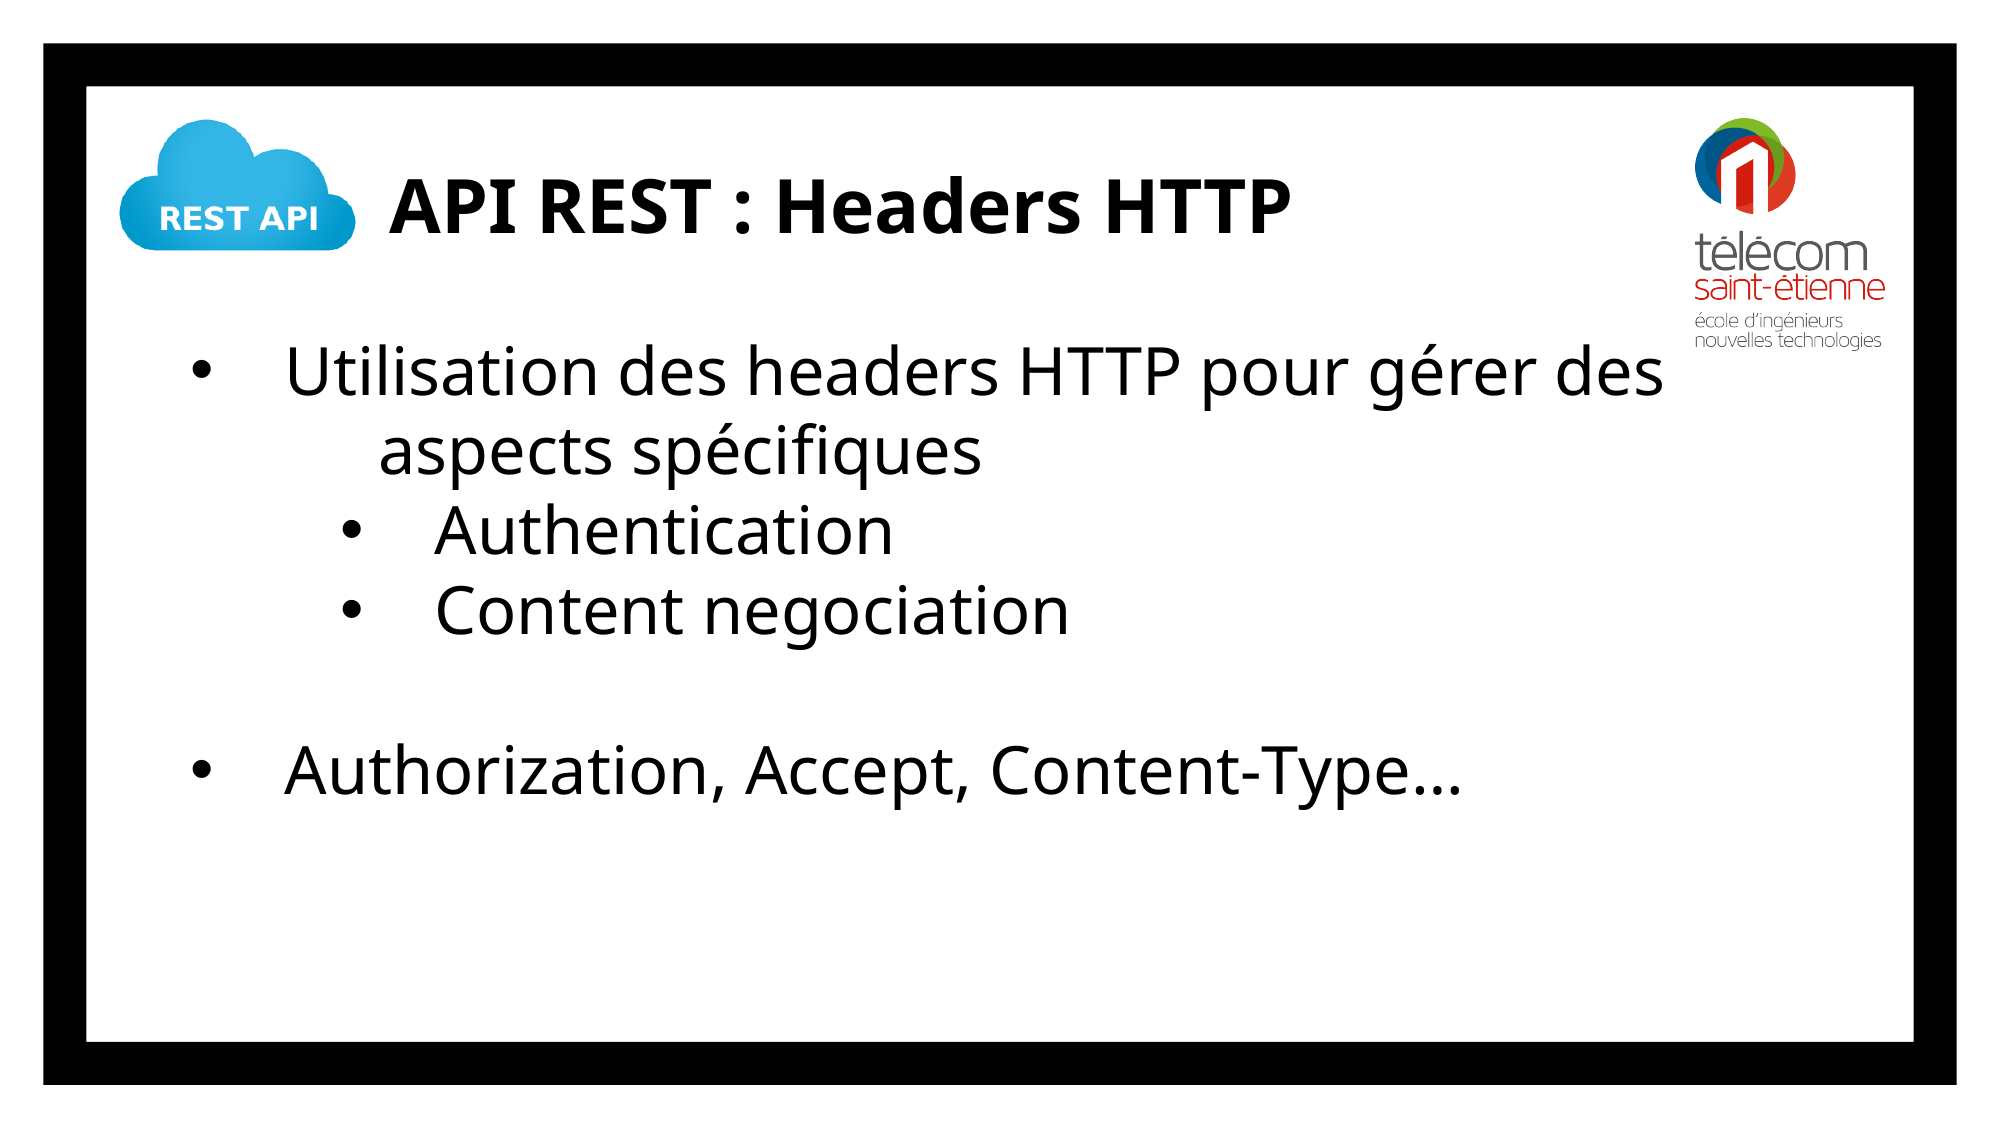

# API REST : Headers HTTP
Utilisation des headers HTTP pour gérer des aspects spécifiques
Authentication
Content negociation
Authorization, Accept, Content-Type…